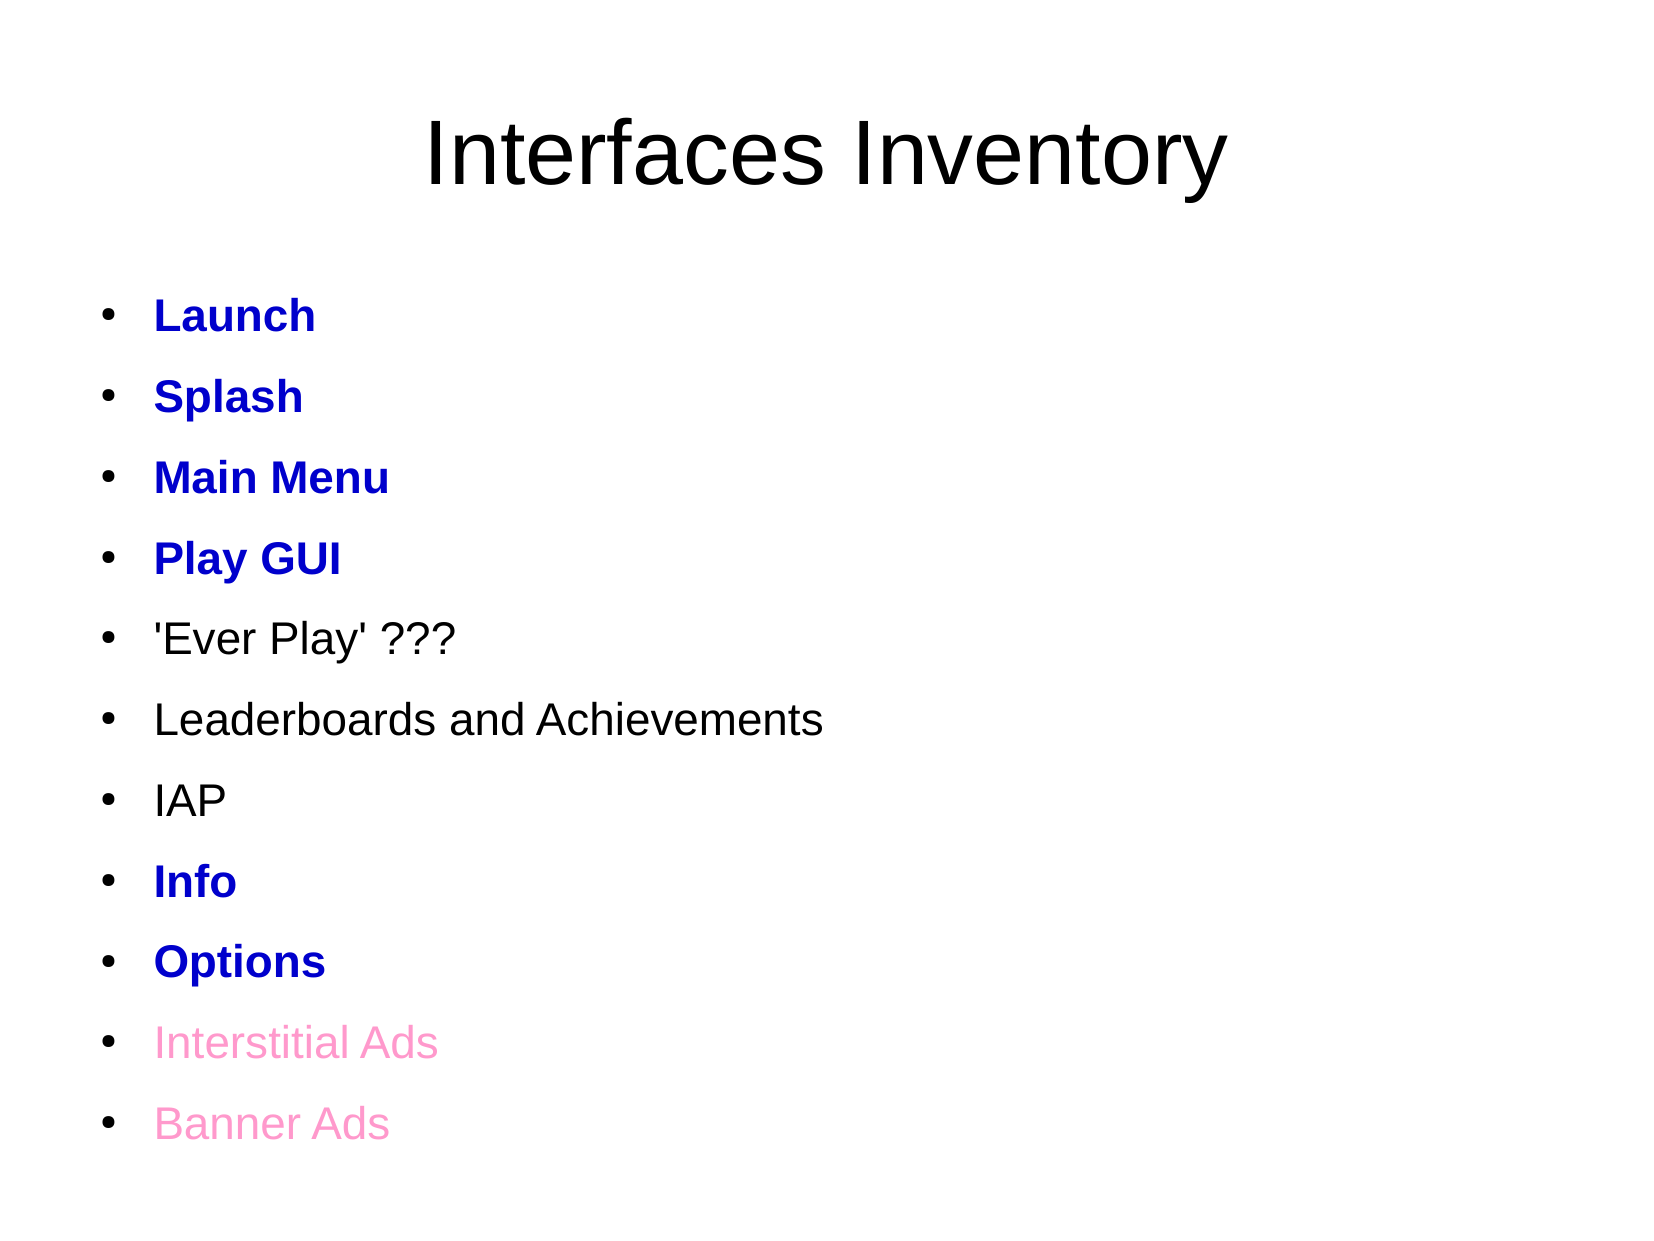

# Interfaces Inventory
Launch
Splash
Main Menu
Play GUI
'Ever Play' ???
Leaderboards and Achievements
IAP
Info
Options
Interstitial Ads
Banner Ads